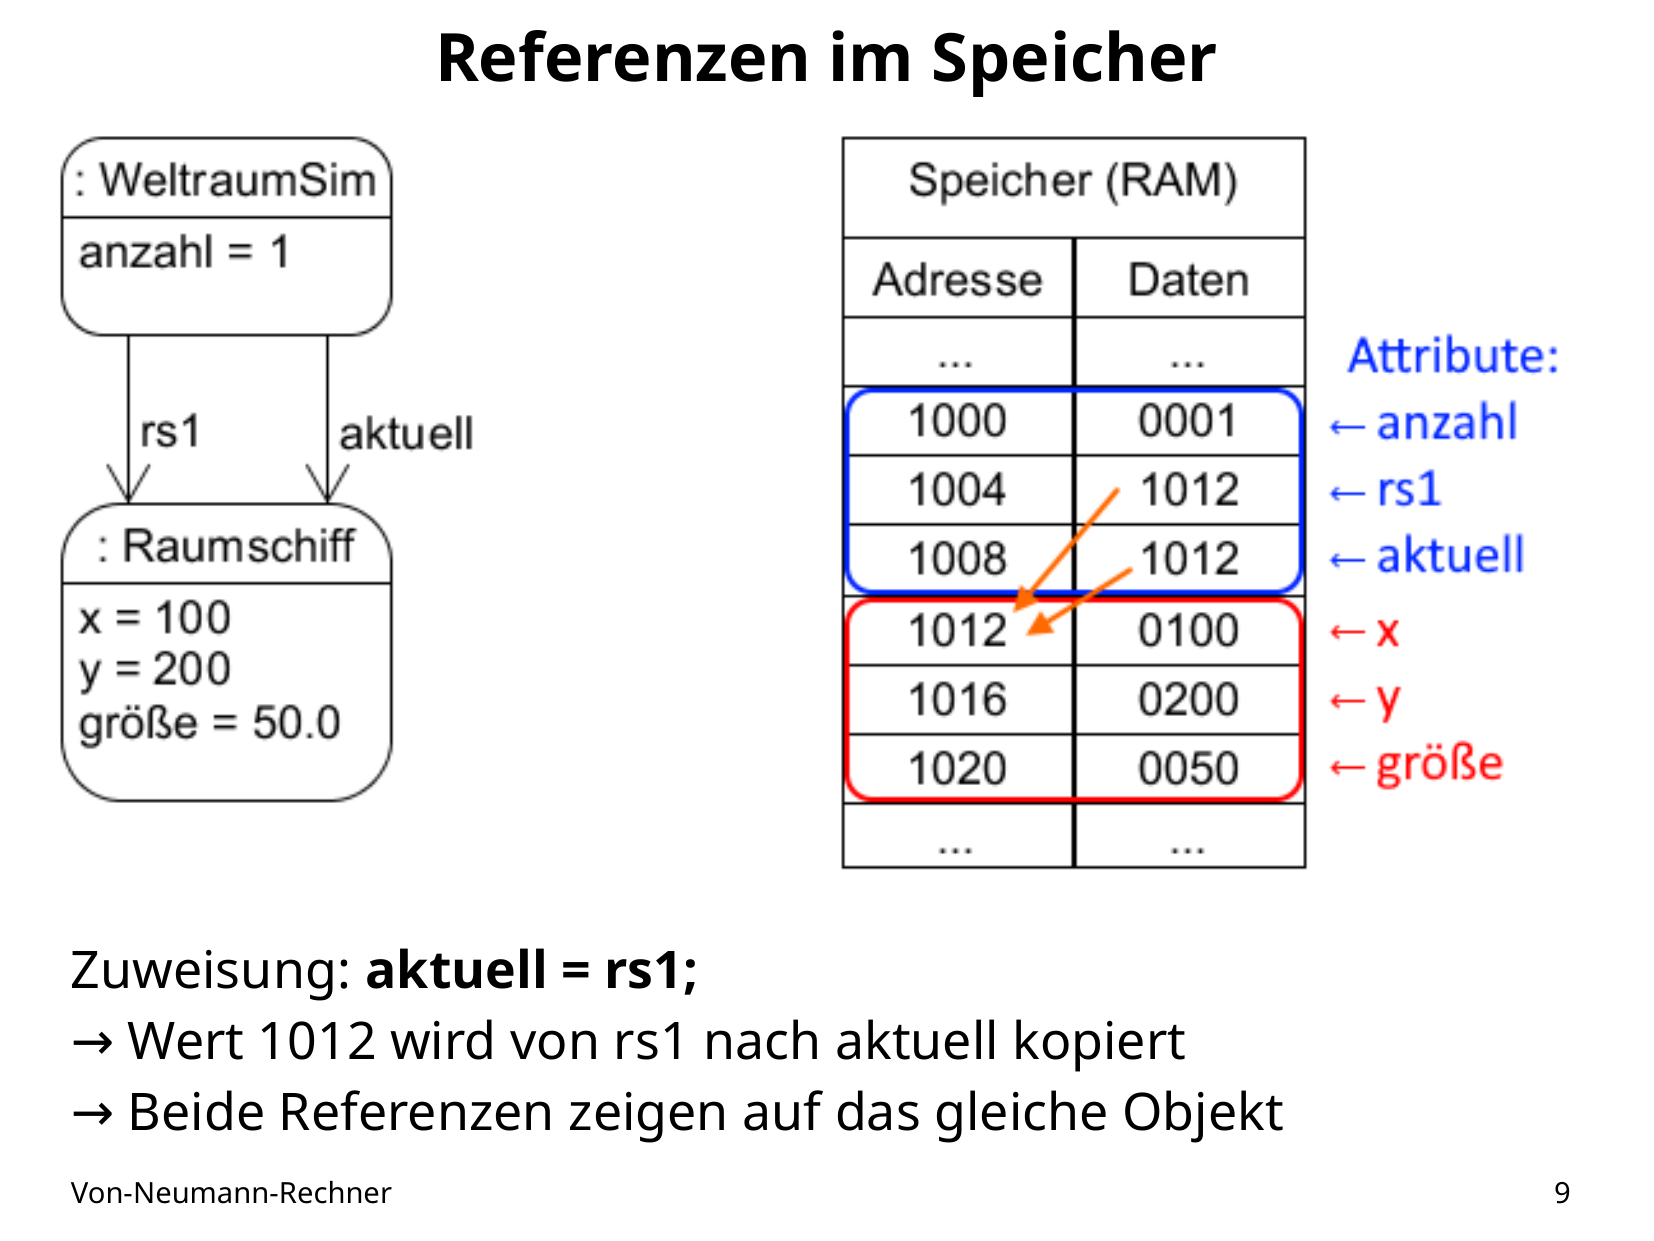

# Referenzen im Speicher
Zuweisung: aktuell = rs1;
→ Wert 1012 wird von rs1 nach aktuell kopiert
→ Beide Referenzen zeigen auf das gleiche Objekt
Von-Neumann-Rechner
9